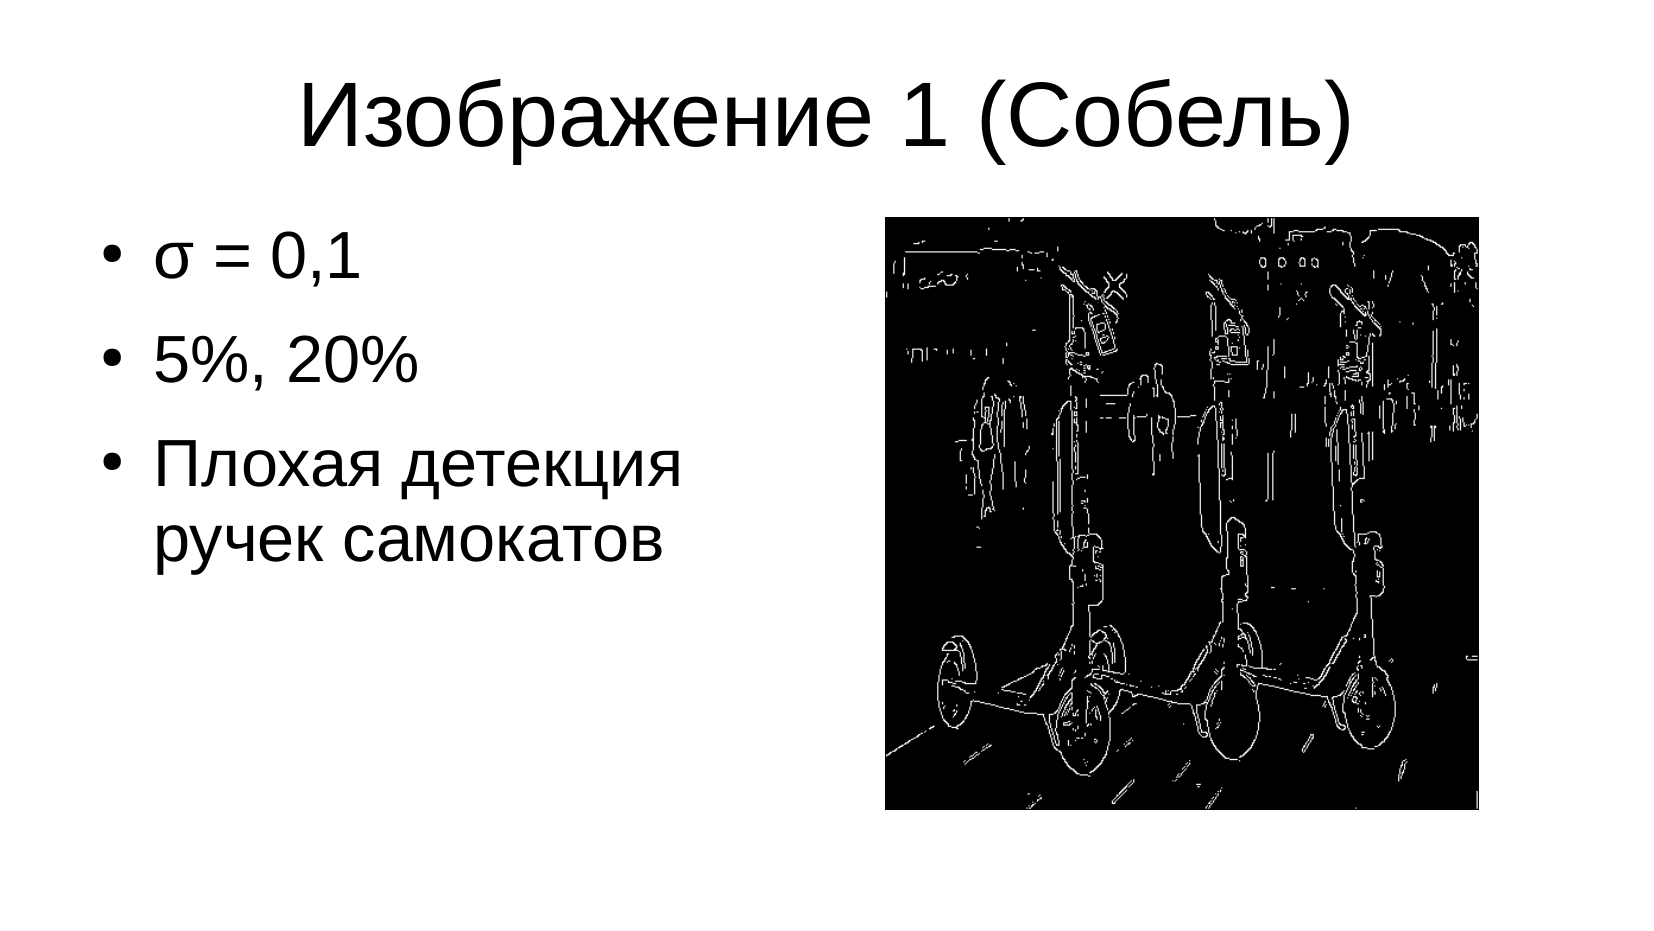

# Изображение 1 (Собель)
σ = 0,1
5%, 20%
Плохая детекция ручек самокатов